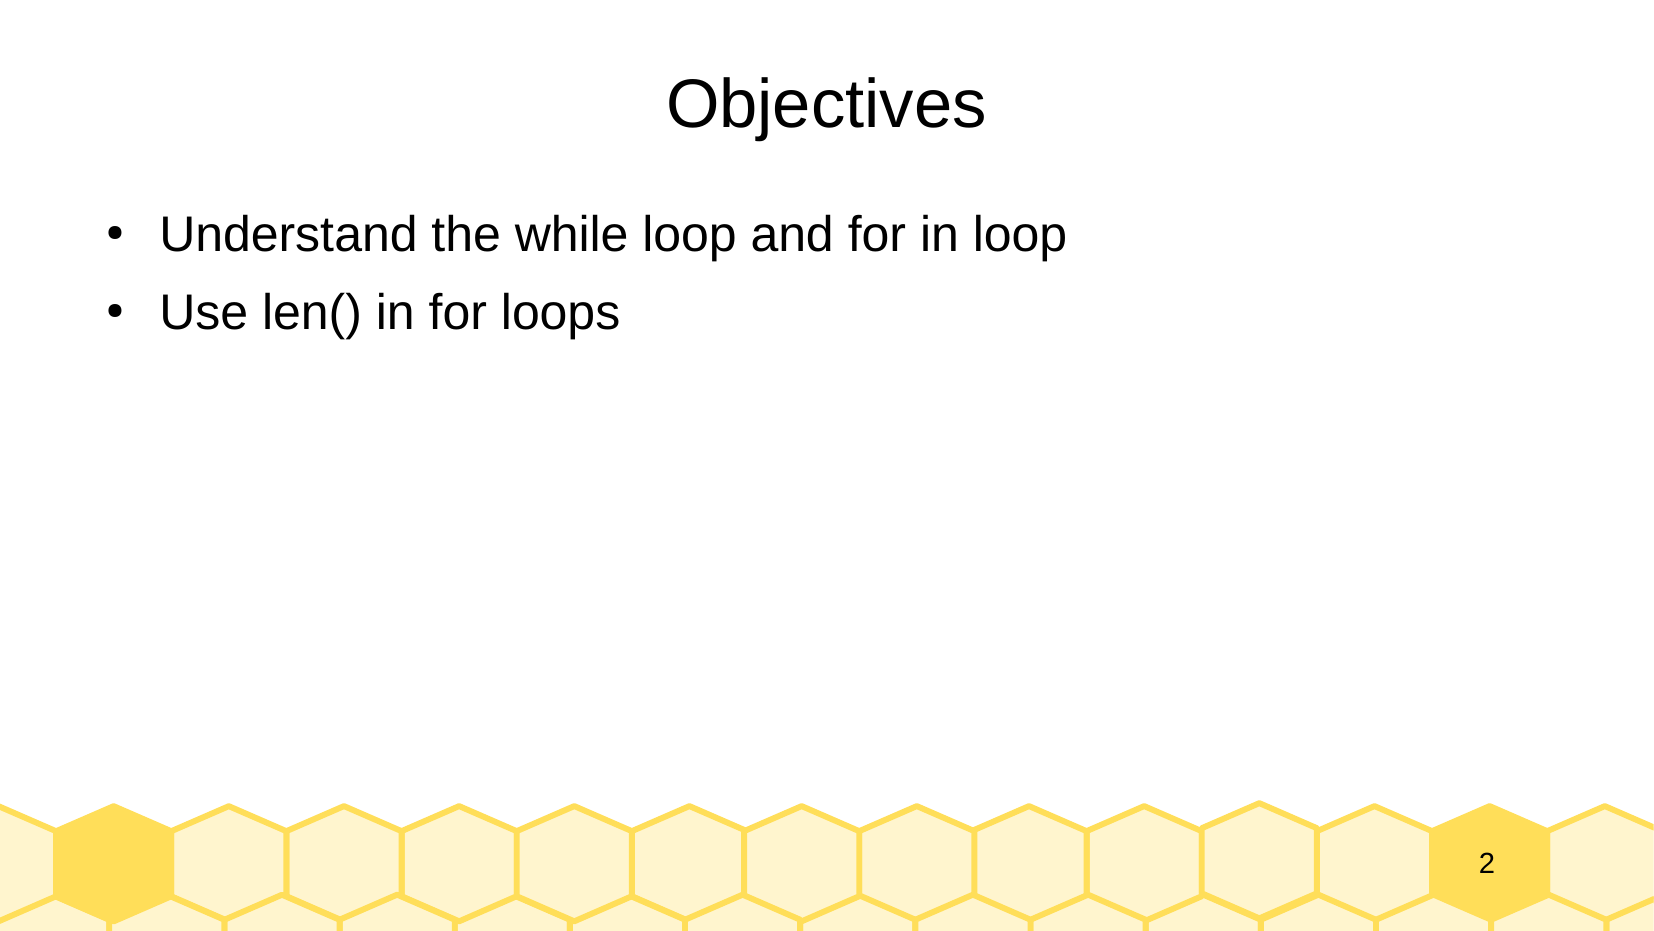

# Objectives
Understand the while loop and for in loop
Use len() in for loops